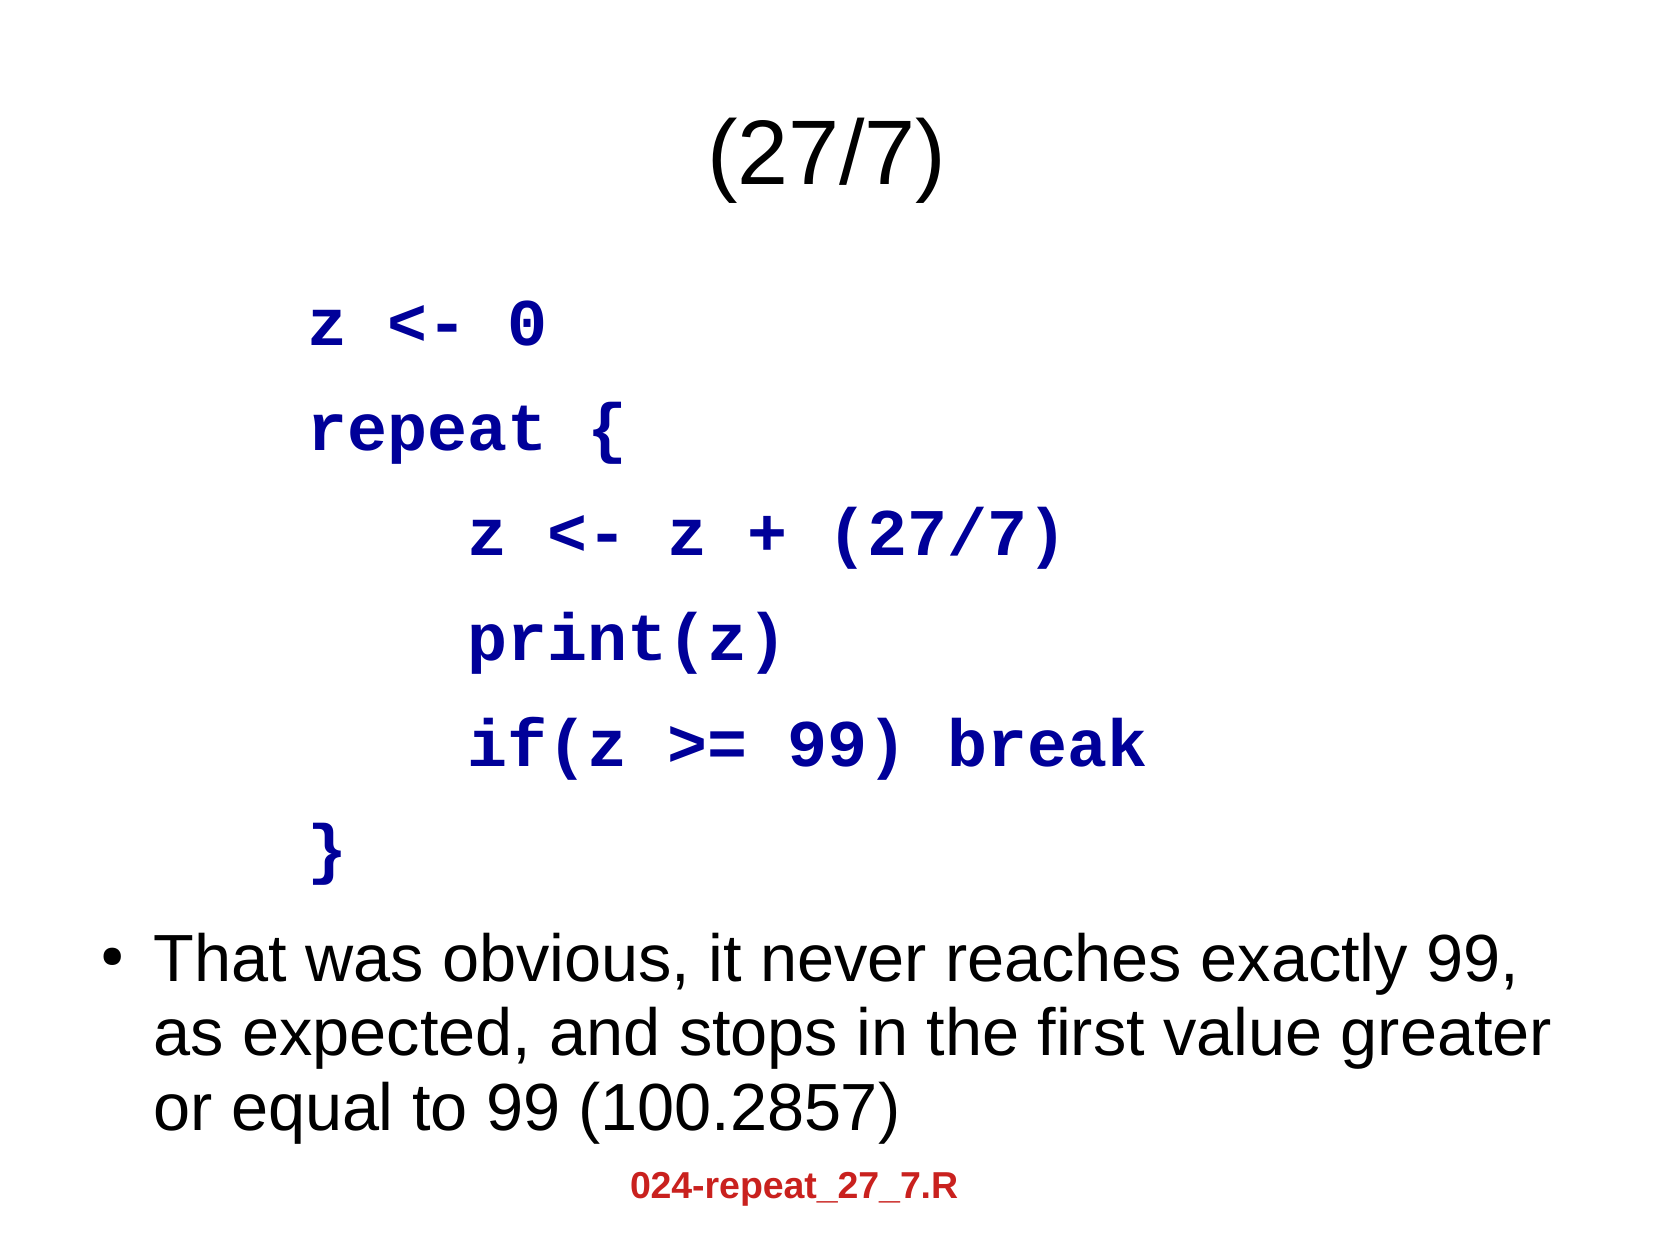

# (27/7)
z <- 0
repeat {
 z <- z + (27/7)
 print(z)
 if(z >= 99) break
}
That was obvious, it never reaches exactly 99, as expected, and stops in the first value greater or equal to 99 (100.2857)
024-repeat_27_7.R